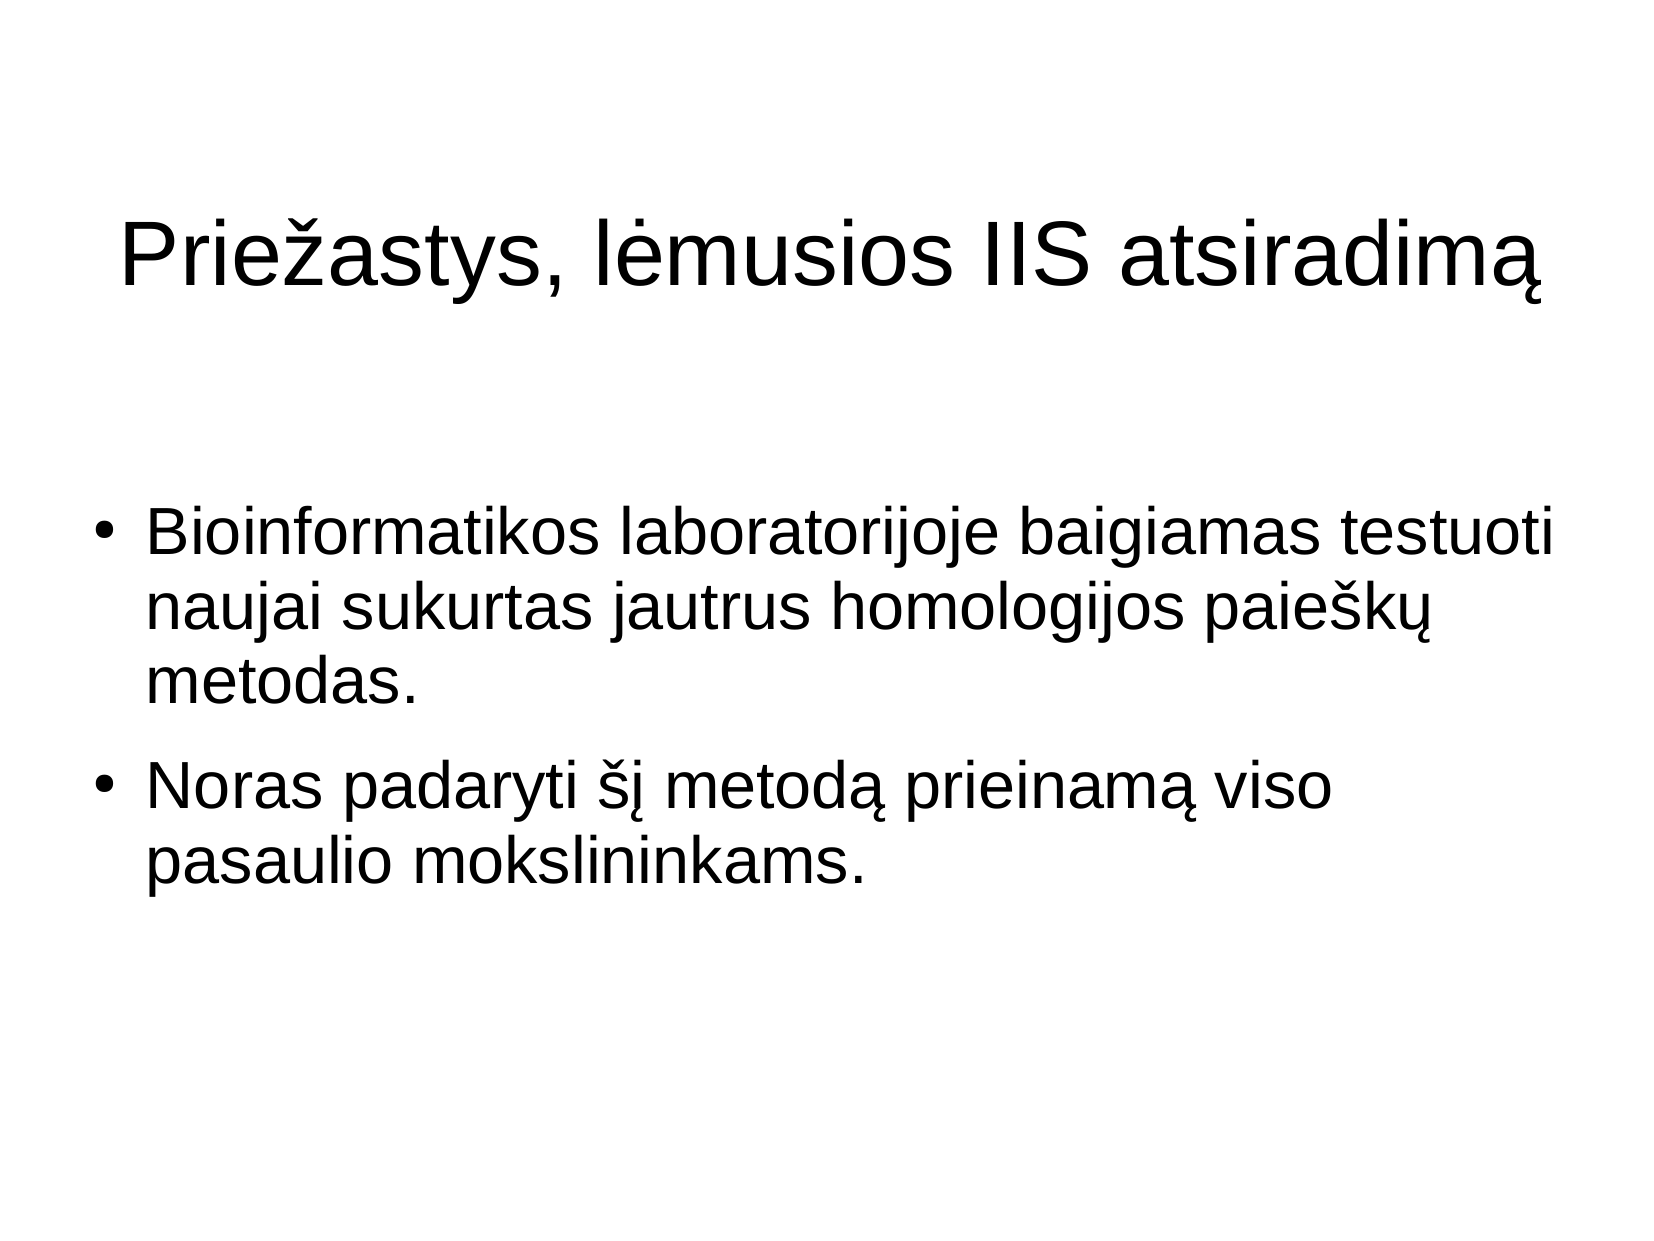

# Priežastys, lėmusios IIS atsiradimą
Bioinformatikos laboratorijoje baigiamas testuoti naujai sukurtas jautrus homologijos paieškų metodas.
Noras padaryti šį metodą prieinamą viso pasaulio mokslininkams.